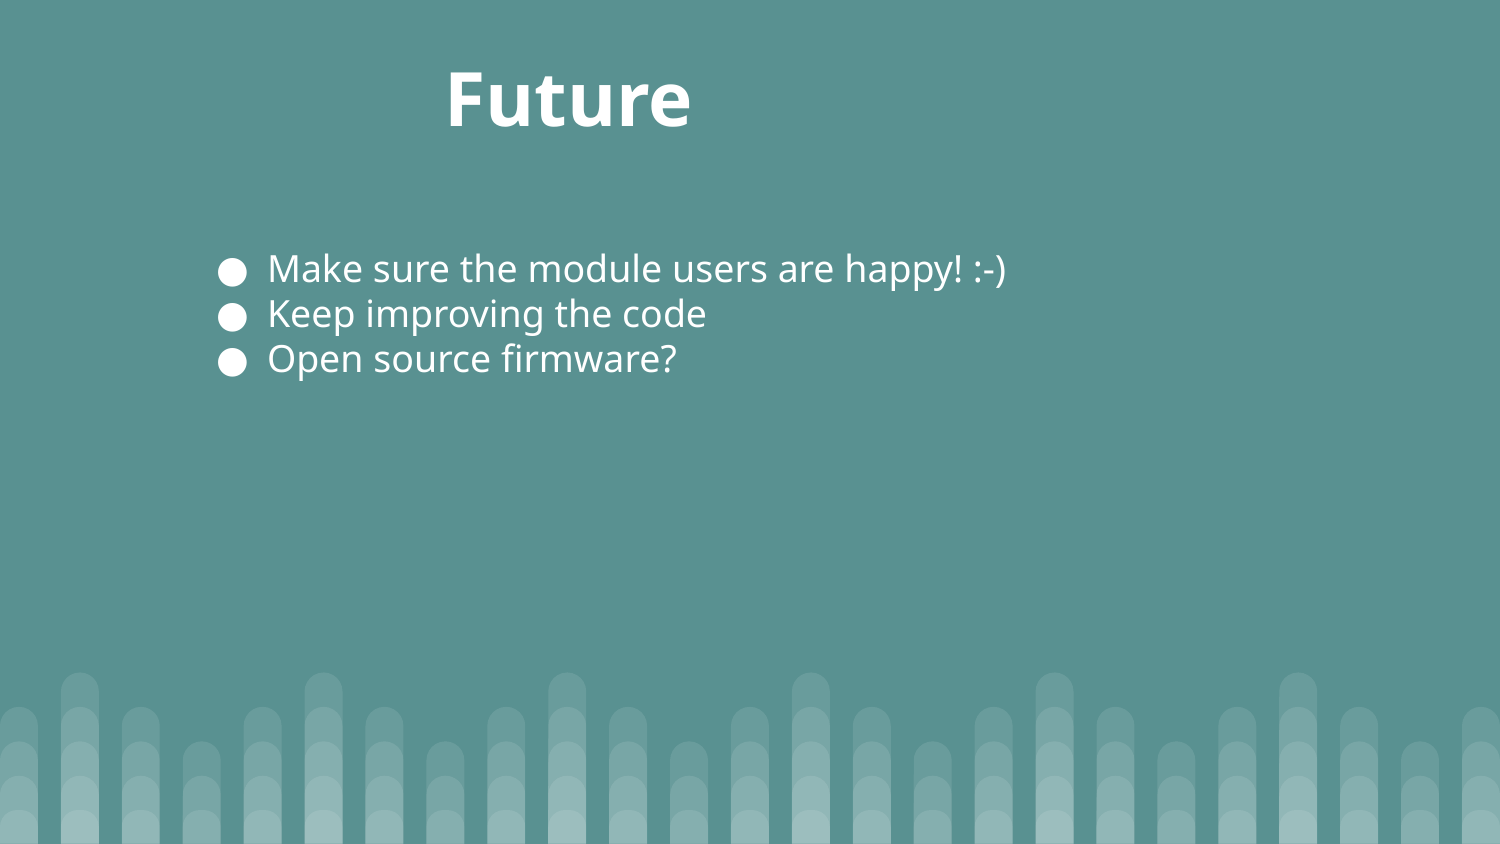

# Future
Make sure the module users are happy! :-)
Keep improving the code
Open source firmware?